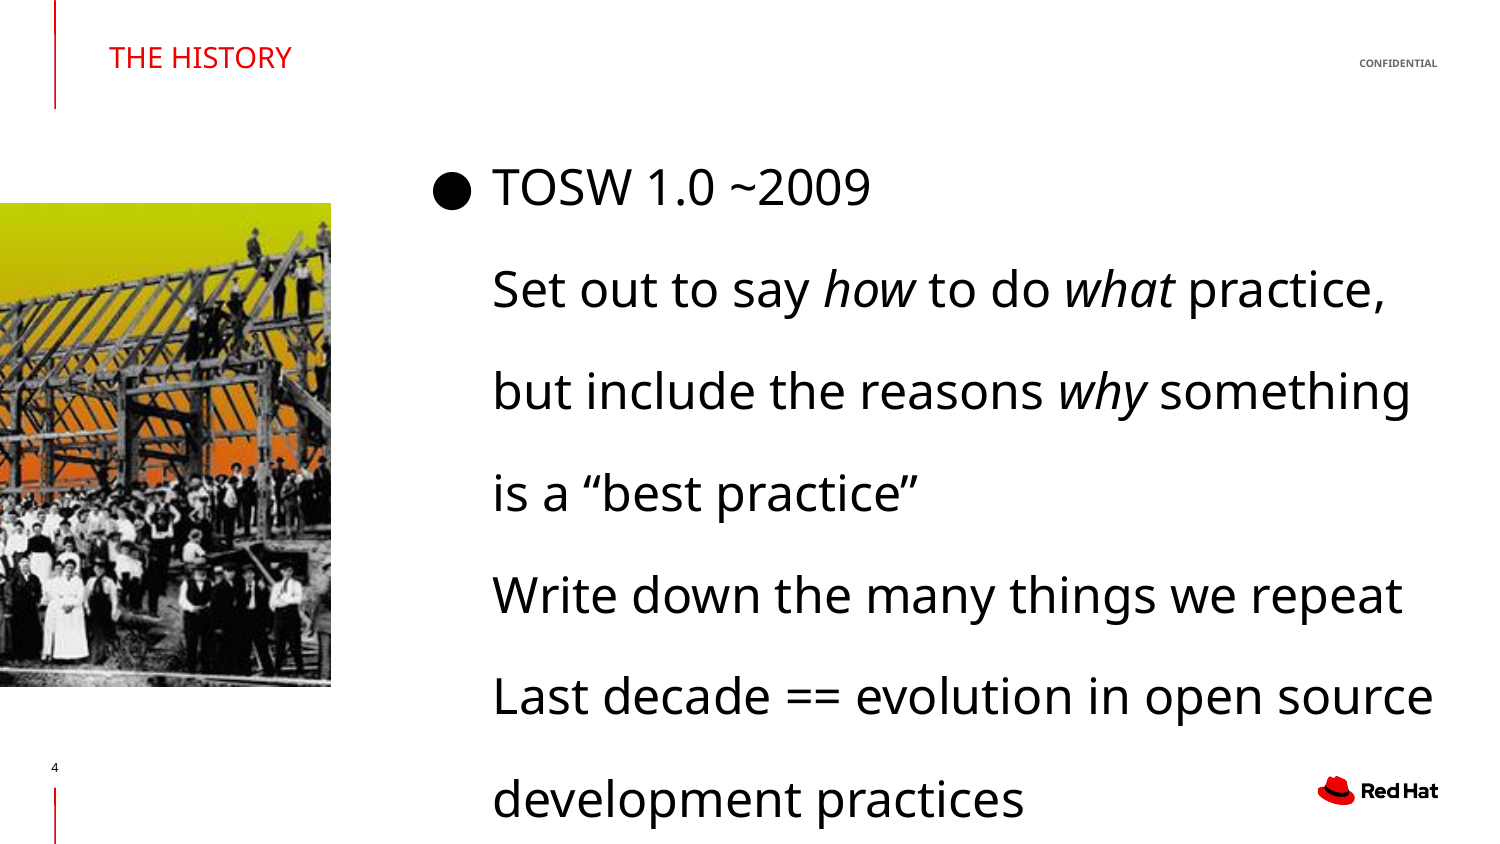

THE HISTORY
# TOSW 1.0 ~2009 Set out to say how to do what practice, but include the reasons why something is a “best practice” Write down the many things we repeat Last decade == evolution in open source development practices